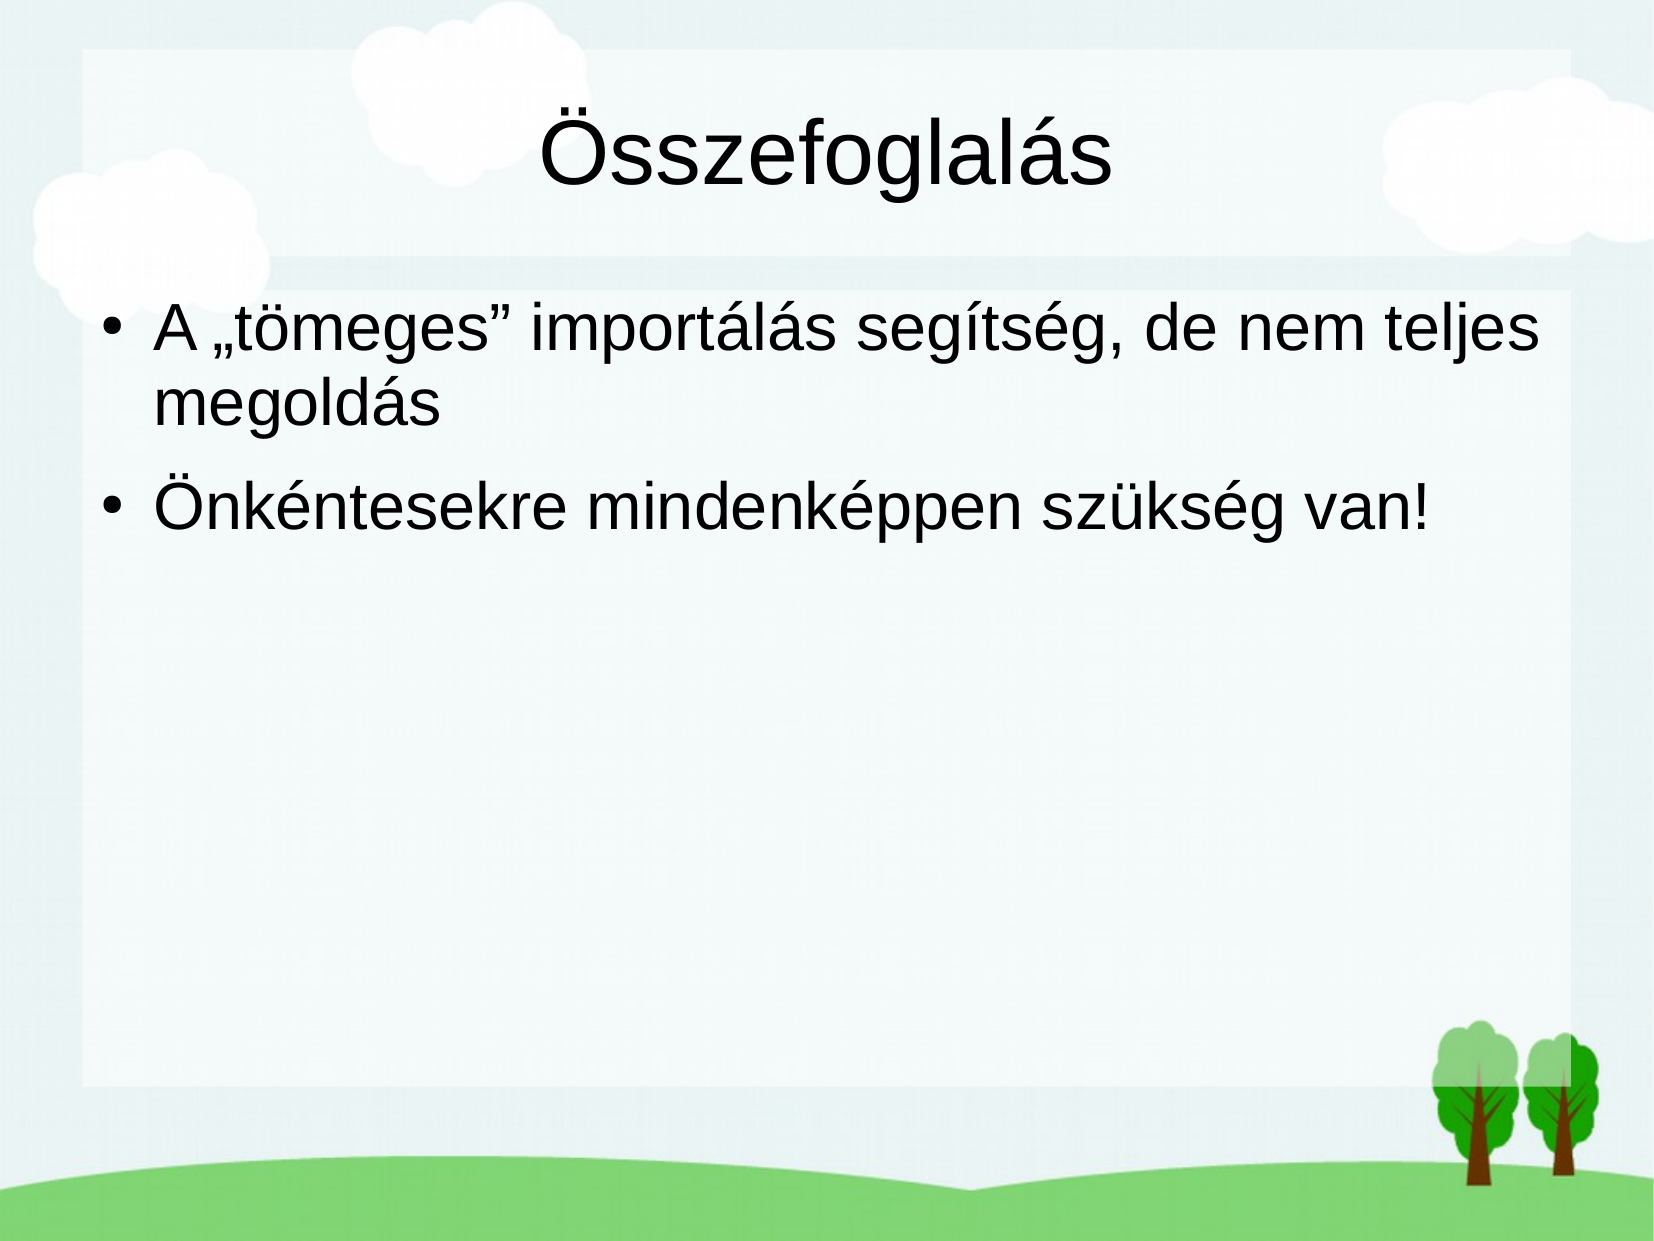

# Összefoglalás
A „tömeges” importálás segítség, de nem teljes megoldás
Önkéntesekre mindenképpen szükség van!